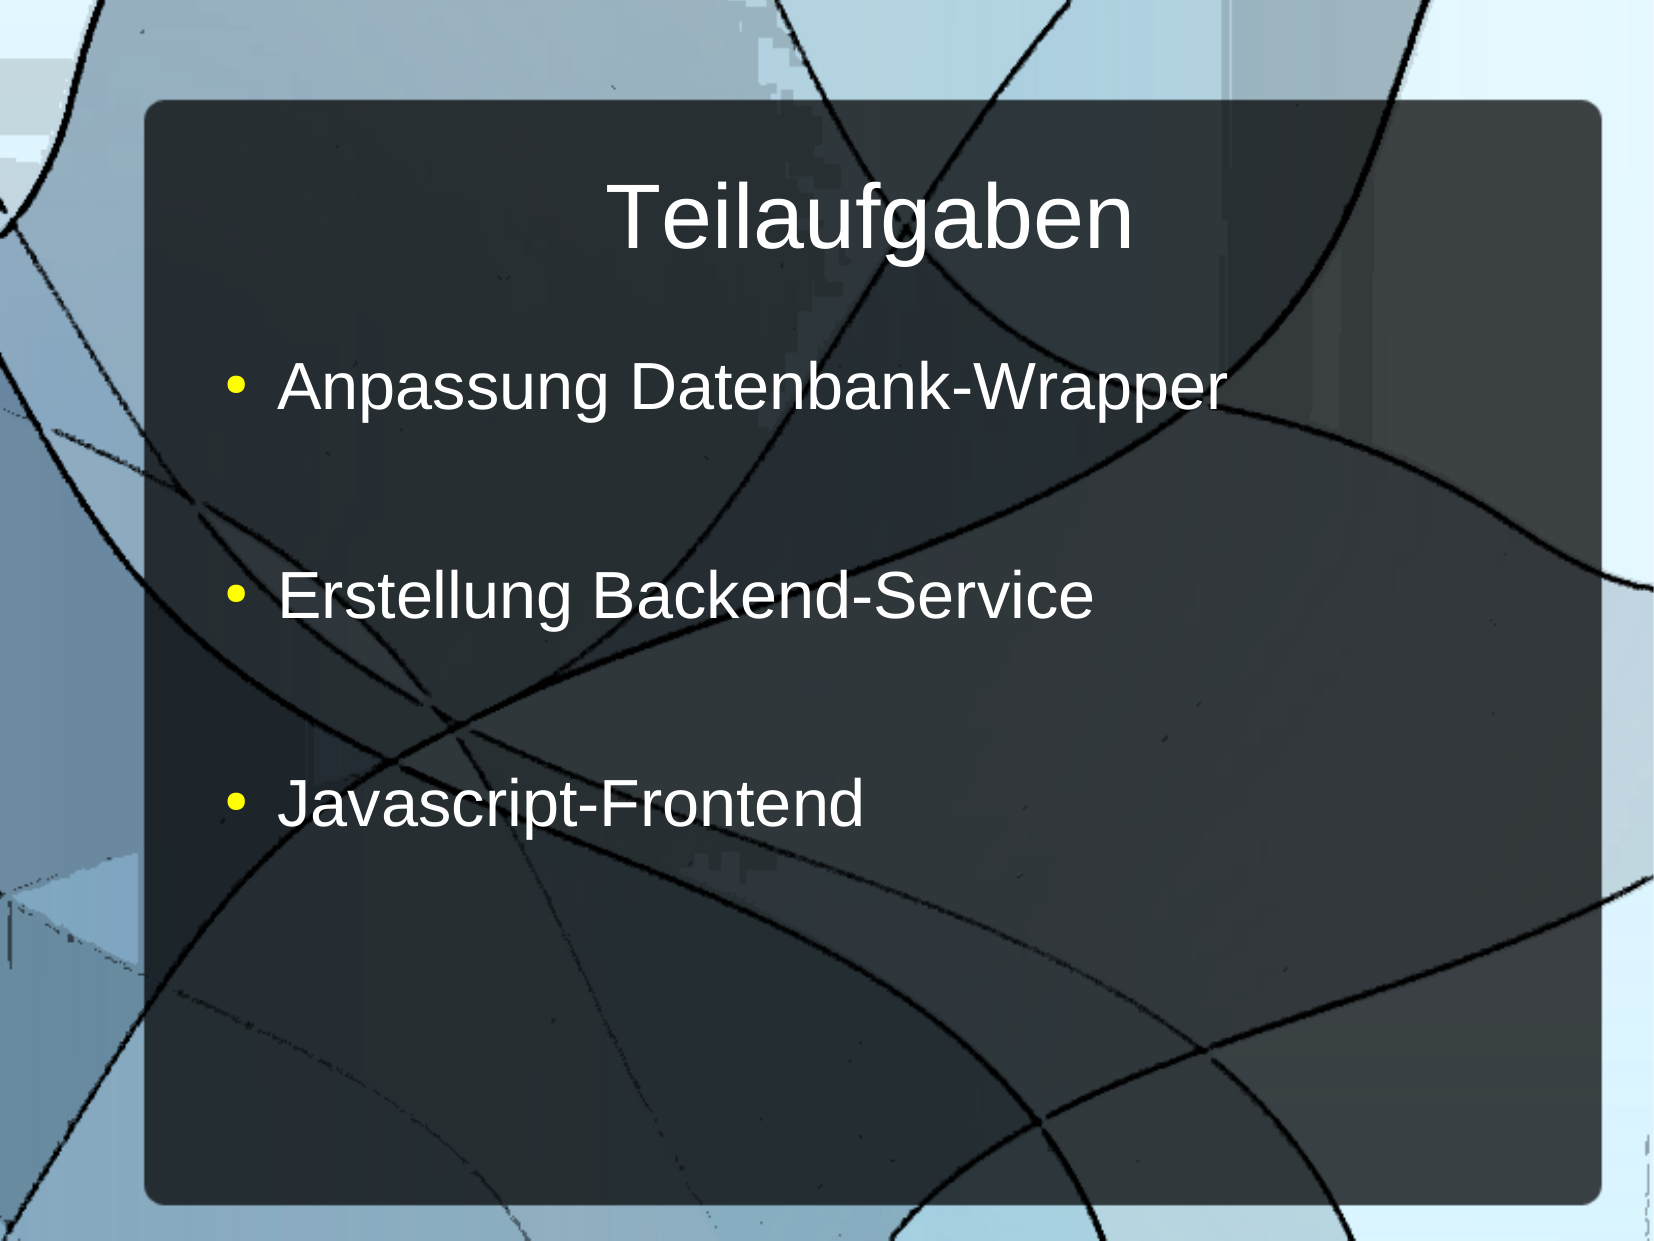

# Teilaufgaben
Anpassung Datenbank-Wrapper
Erstellung Backend-Service
Javascript-Frontend